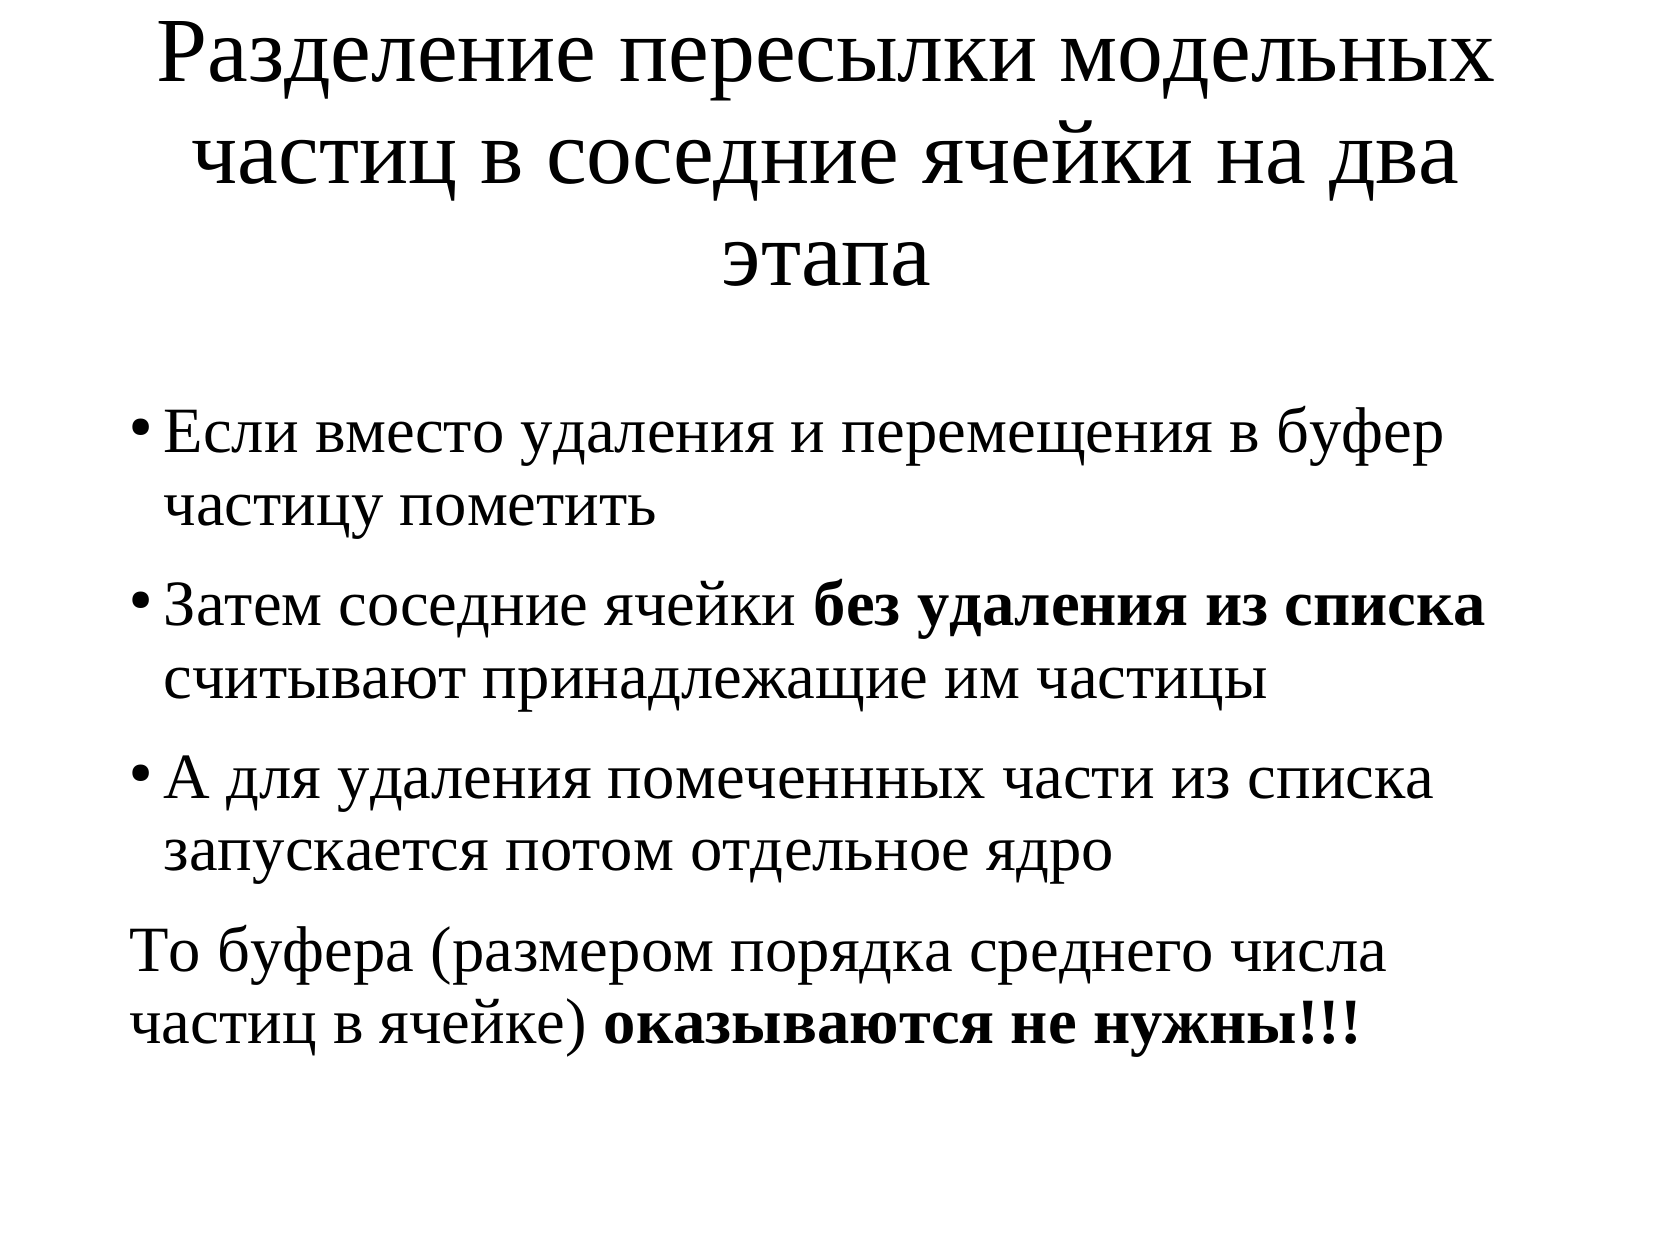

# Разделение пересылки модельных частиц в соседние ячейки на два этапа
Если вместо удаления и перемещения в буфер частицу пометить
Затем соседние ячейки без удаления из списка
считывают принадлежащие им частицы
А для удаления помеченнных части из списка запускается потом отдельное ядро
То буфера (размером порядка среднего числа частиц в ячейке) оказываются не нужны!!!